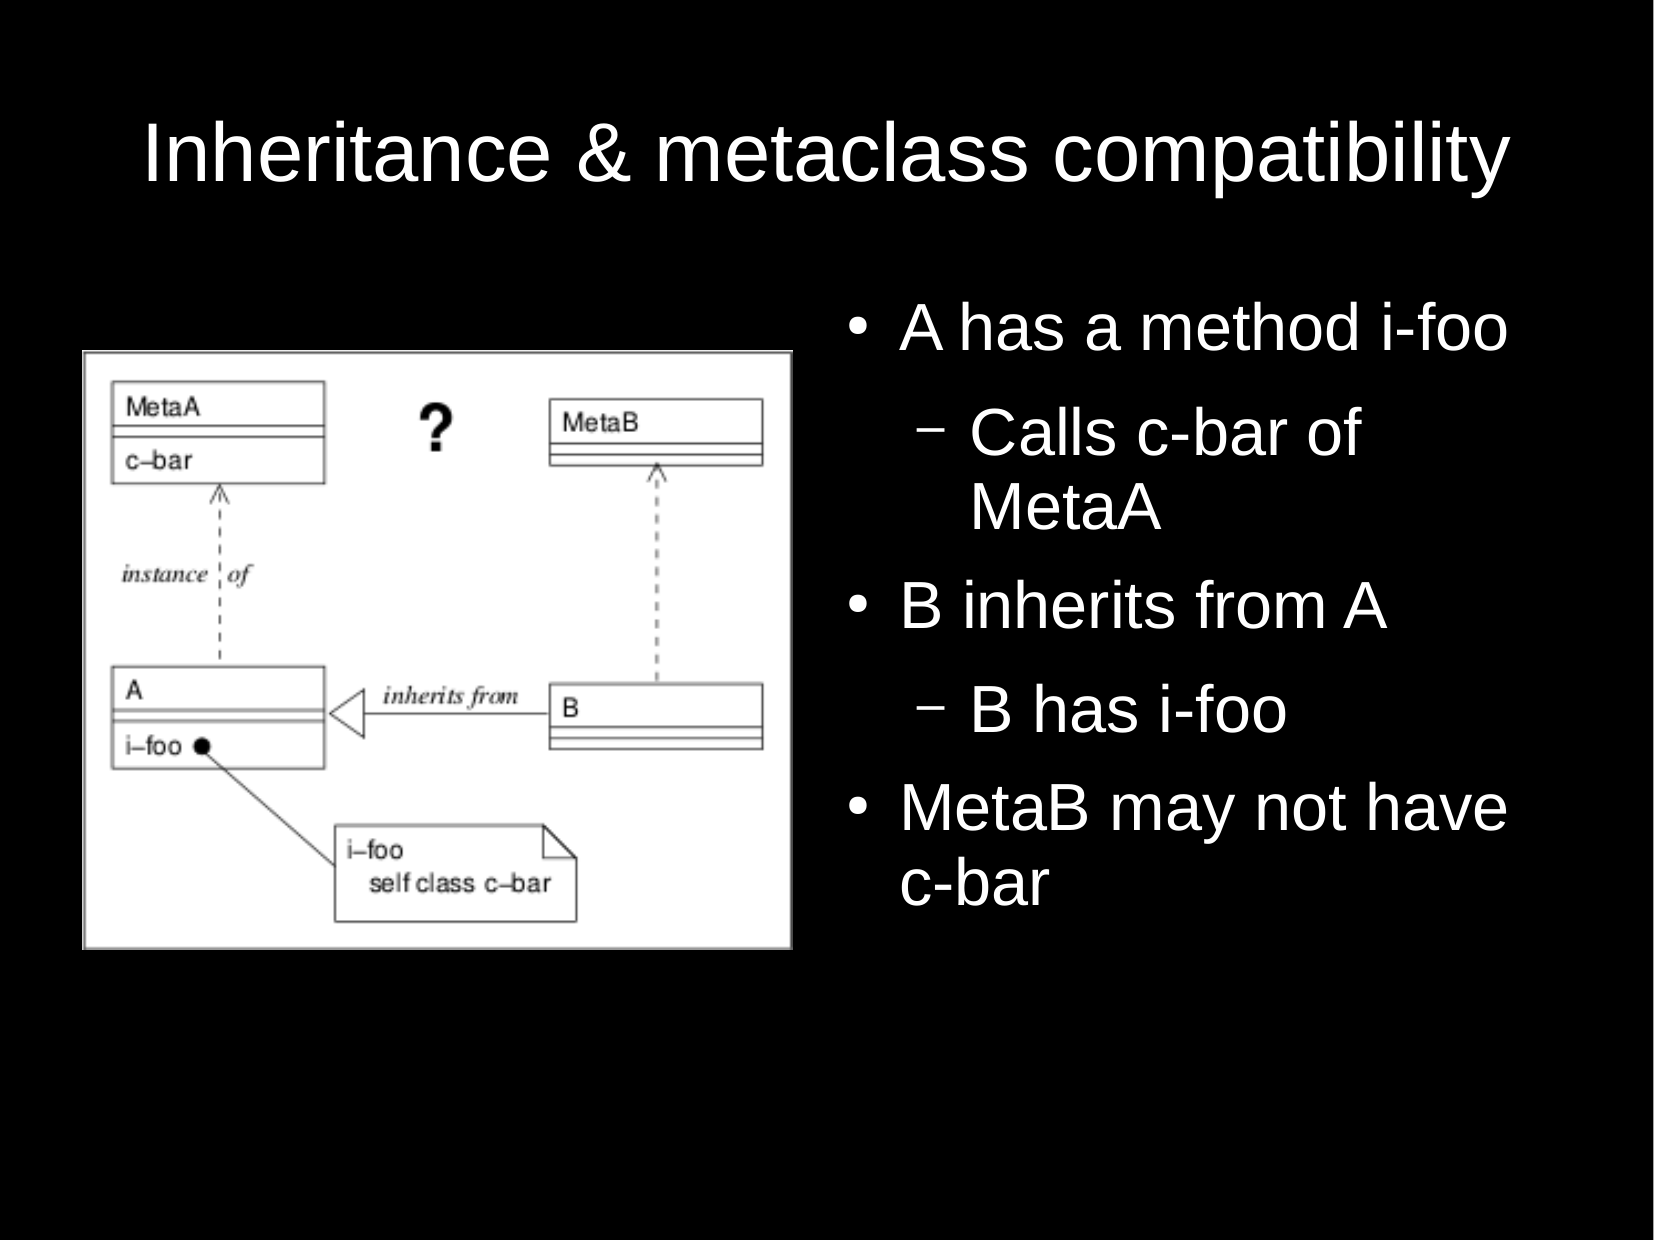

# Inheritance & metaclass compatibility
A has a method i-foo
Calls c-bar of MetaA
B inherits from A
B has i-foo
MetaB may not have c-bar